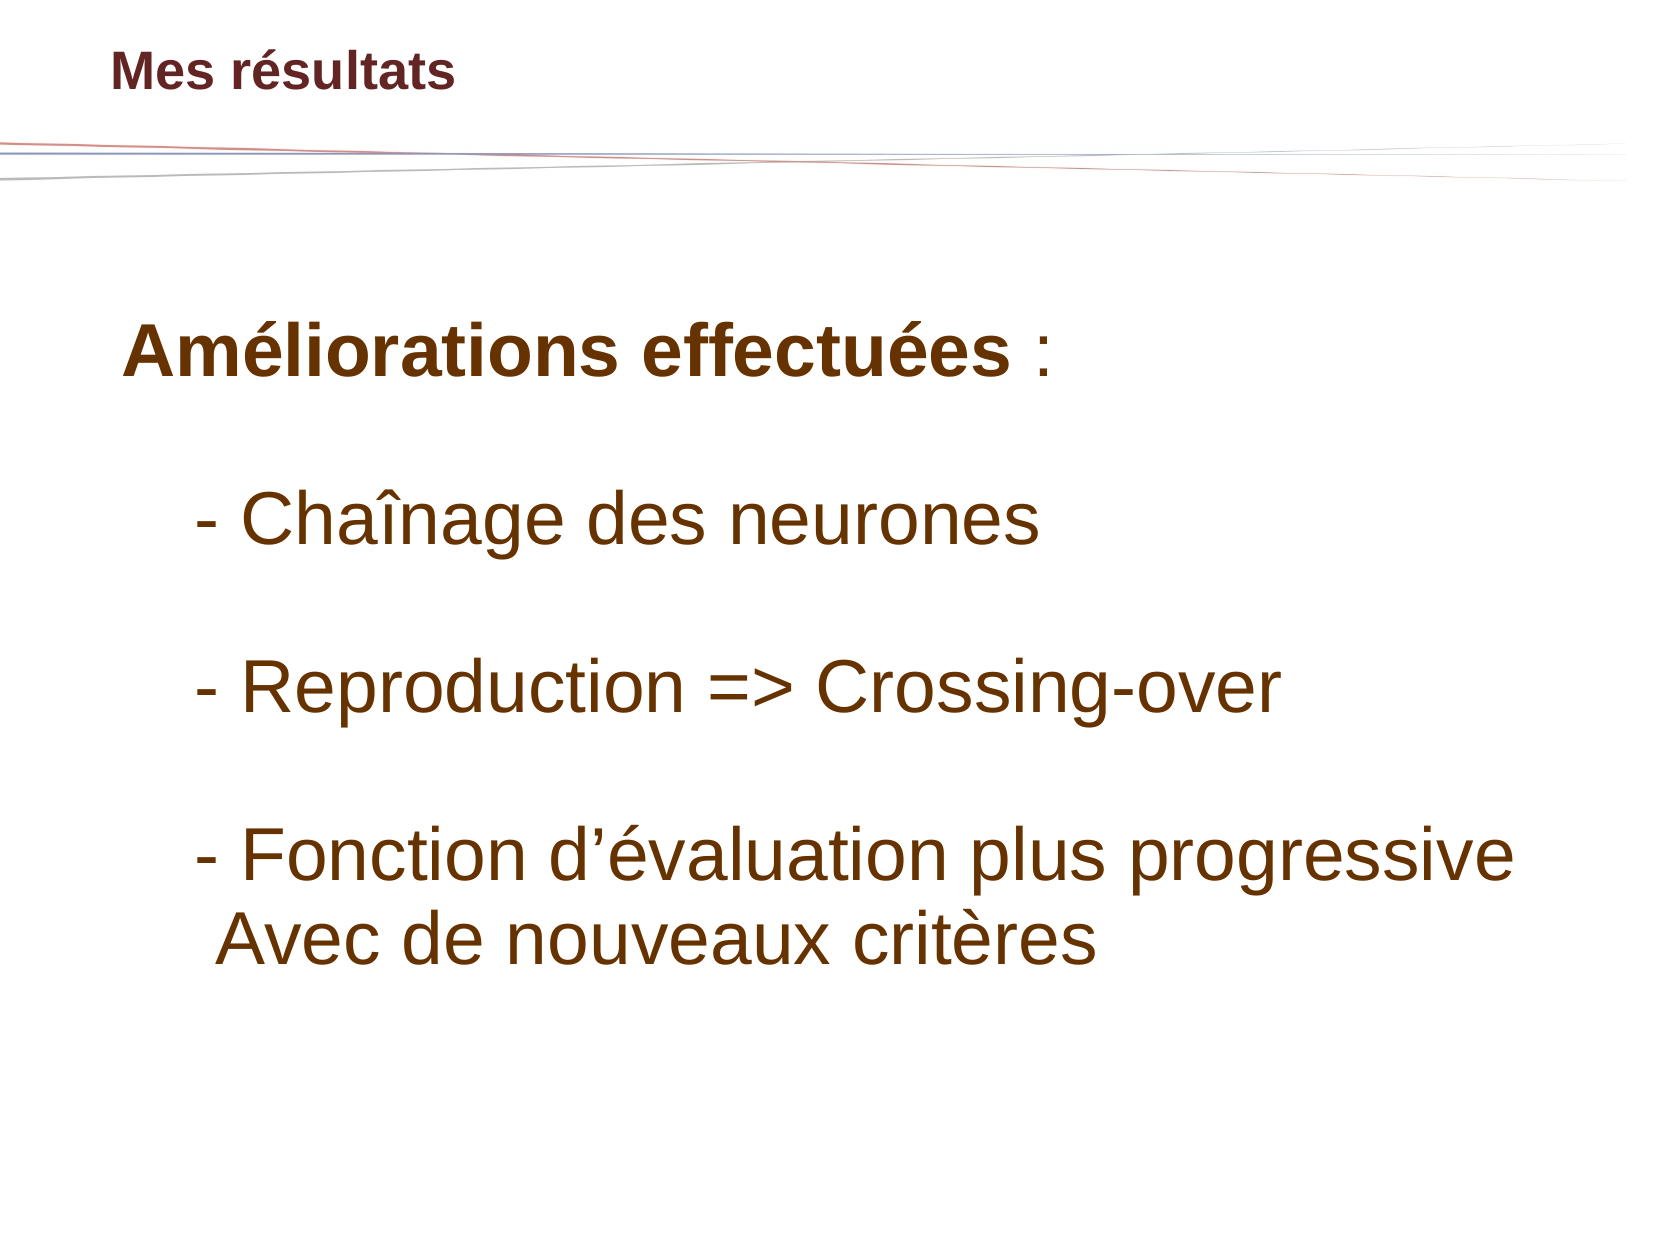

# Mes résultats
Améliorations effectuées :
	- Chaînage des neurones
	- Reproduction => Crossing-over
	- Fonction d’évaluation plus progressive
	 Avec de nouveaux critères